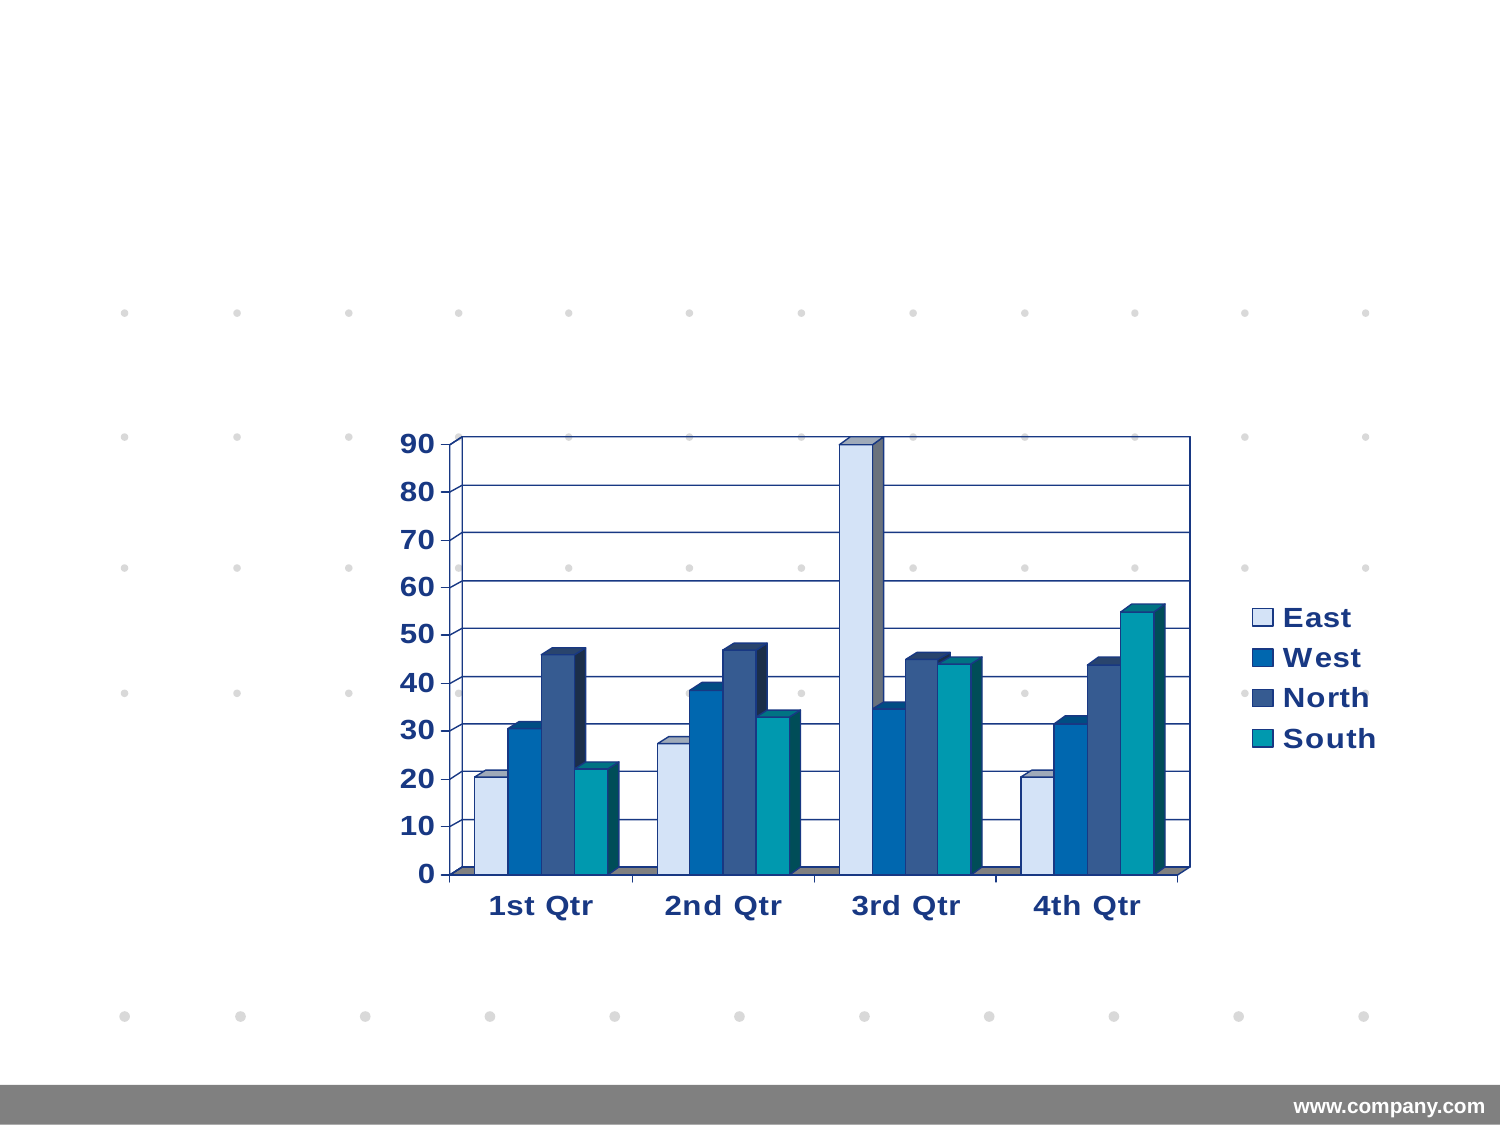

Company LOGO
# Example of a chart